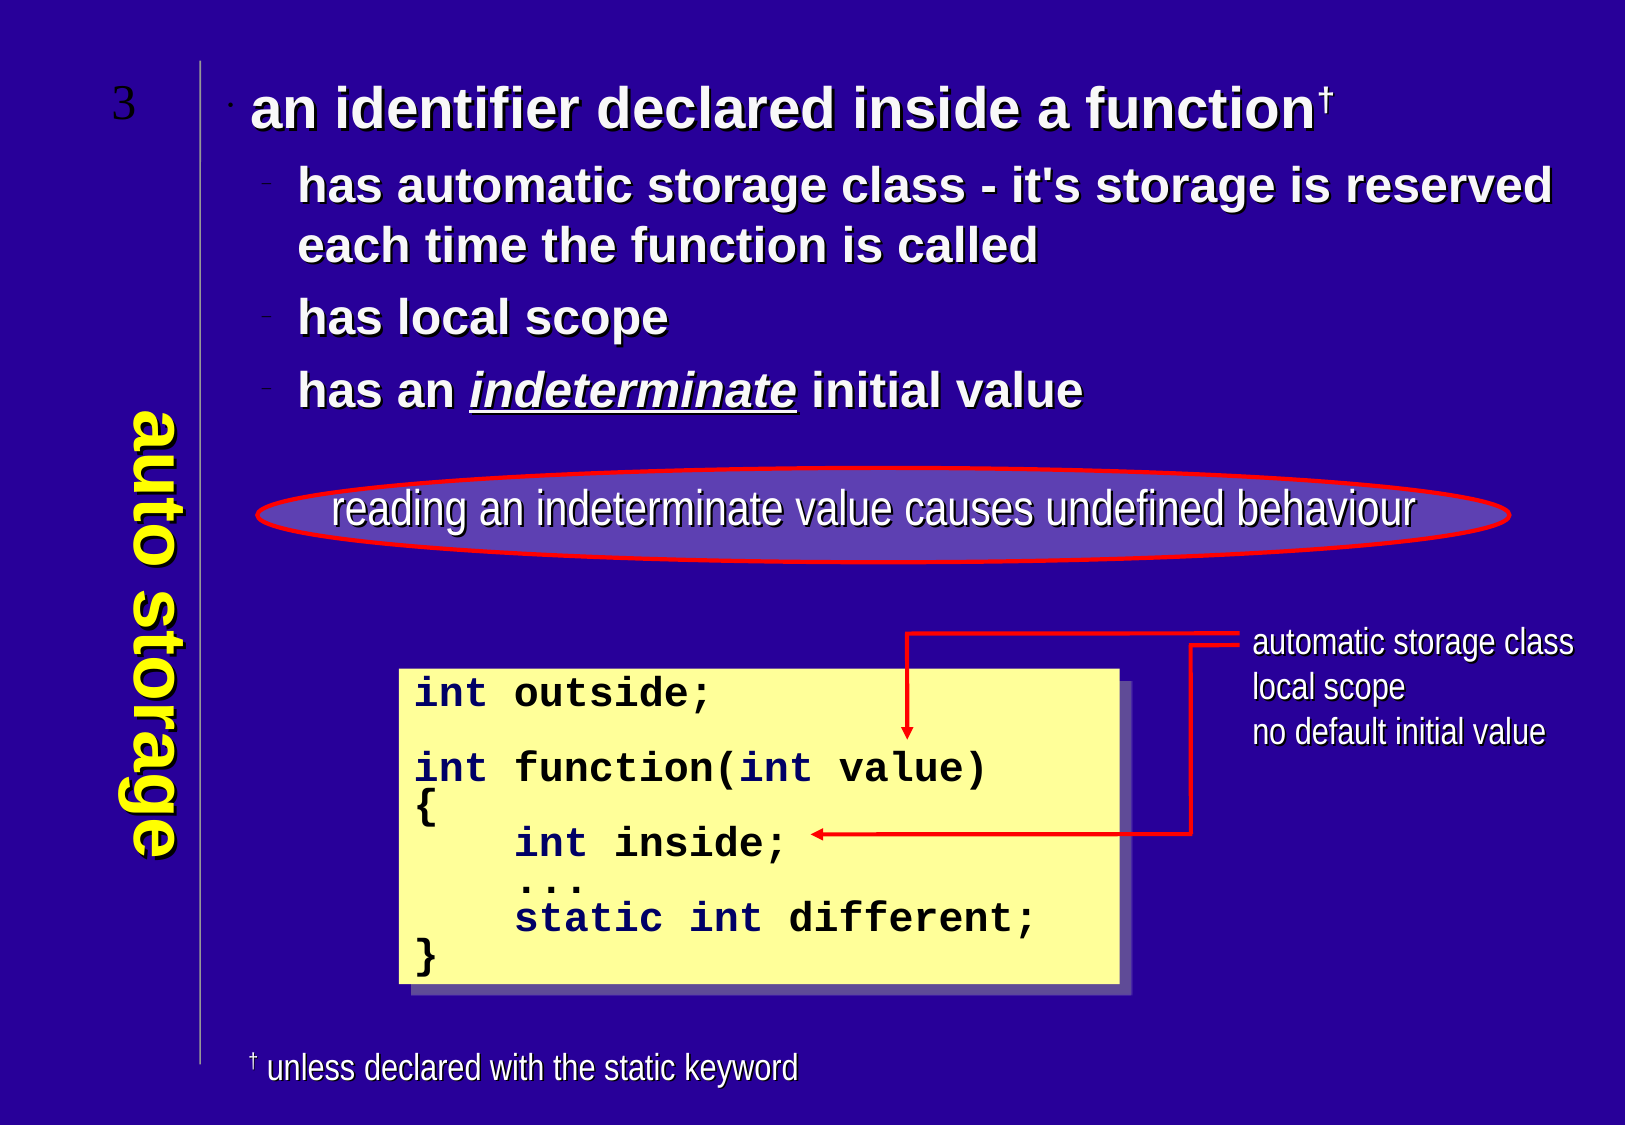

3
 an identifier declared inside a function†
has automatic storage class - it's storage is reserved each time the function is called
has local scope
has an indeterminate initial value
# auto storage
reading an indeterminate value causes undefined behaviour
automatic storage class
local scope
no default initial value
int outside;
int function(int value)
{
 int inside;
 ...
 static int different;
}
† unless declared with the static keyword